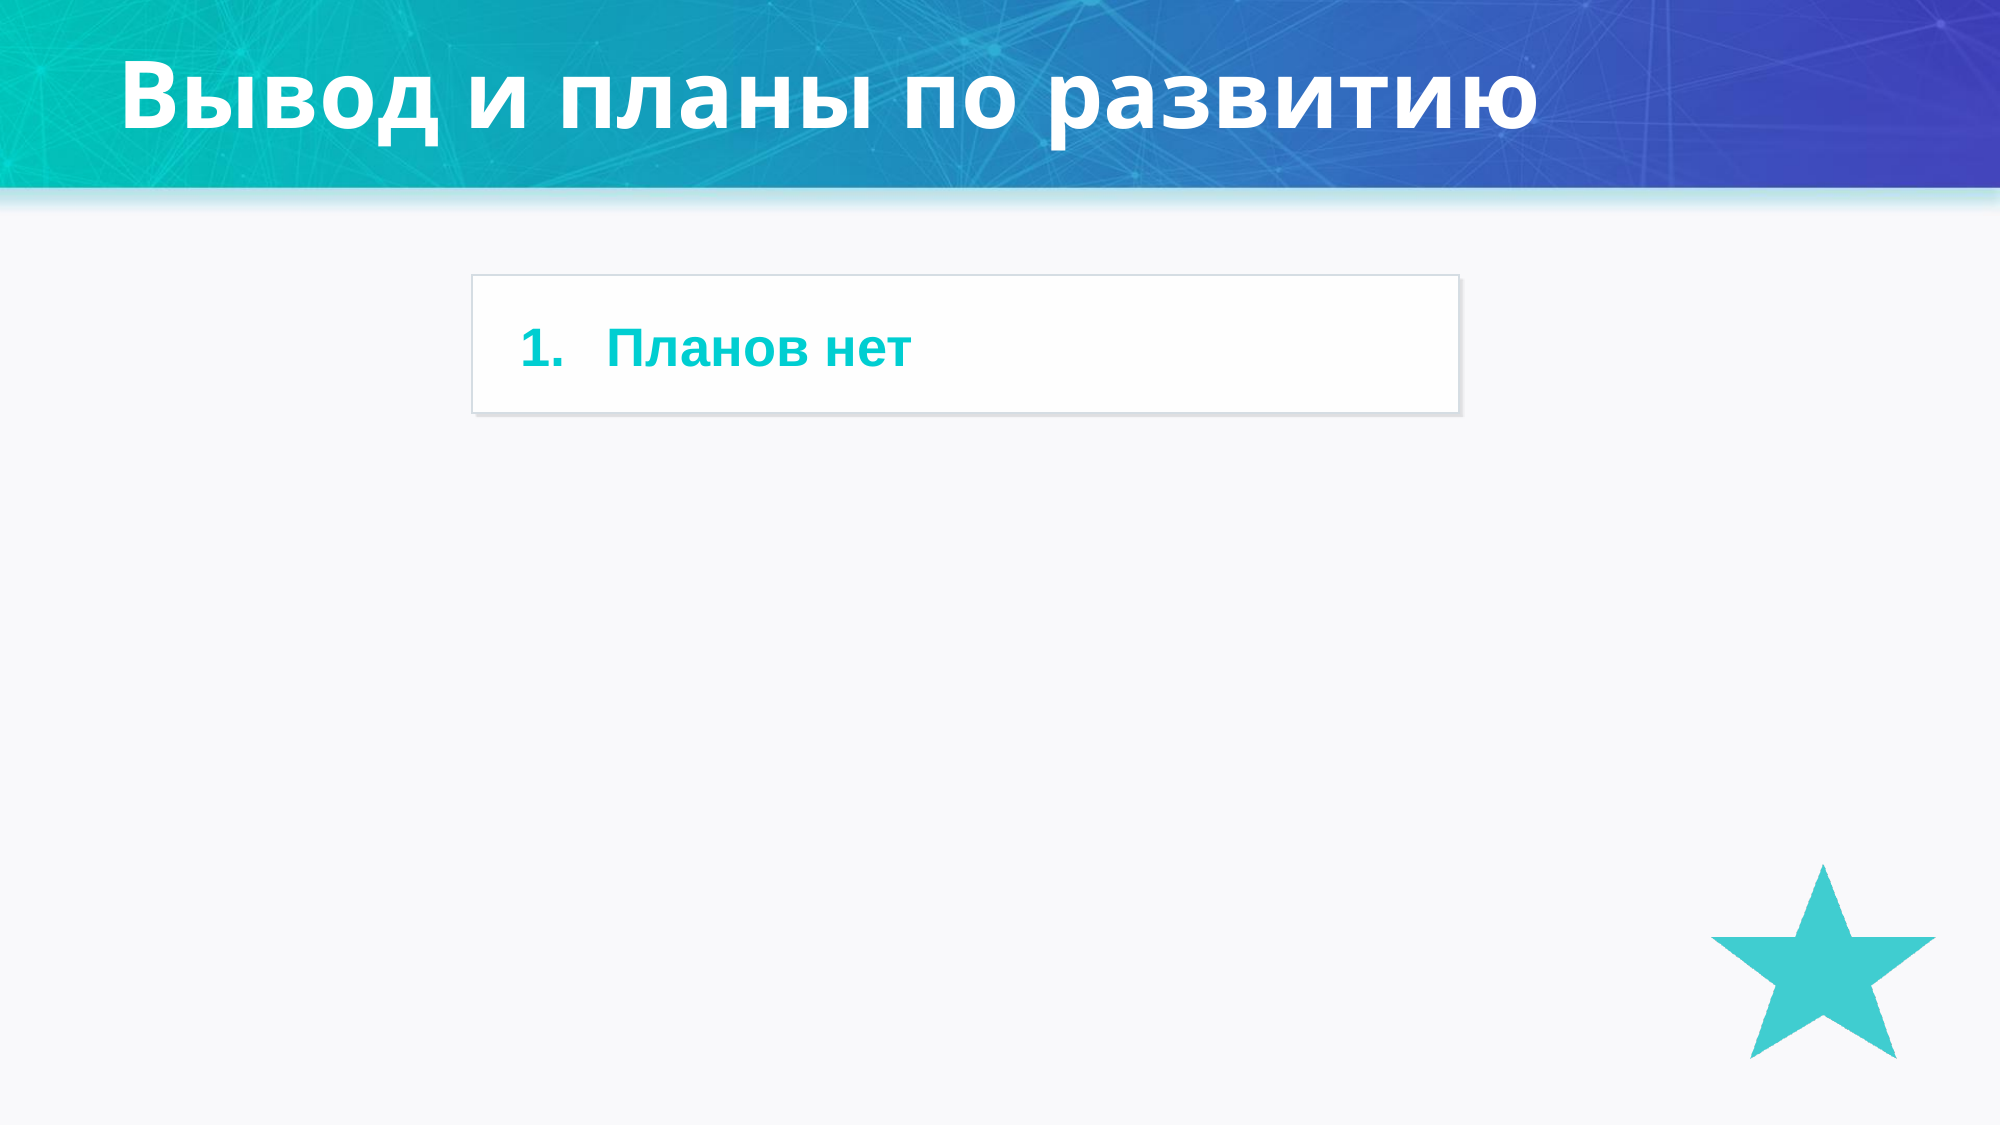

Вывод и планы по развитию
 1. Планов нет